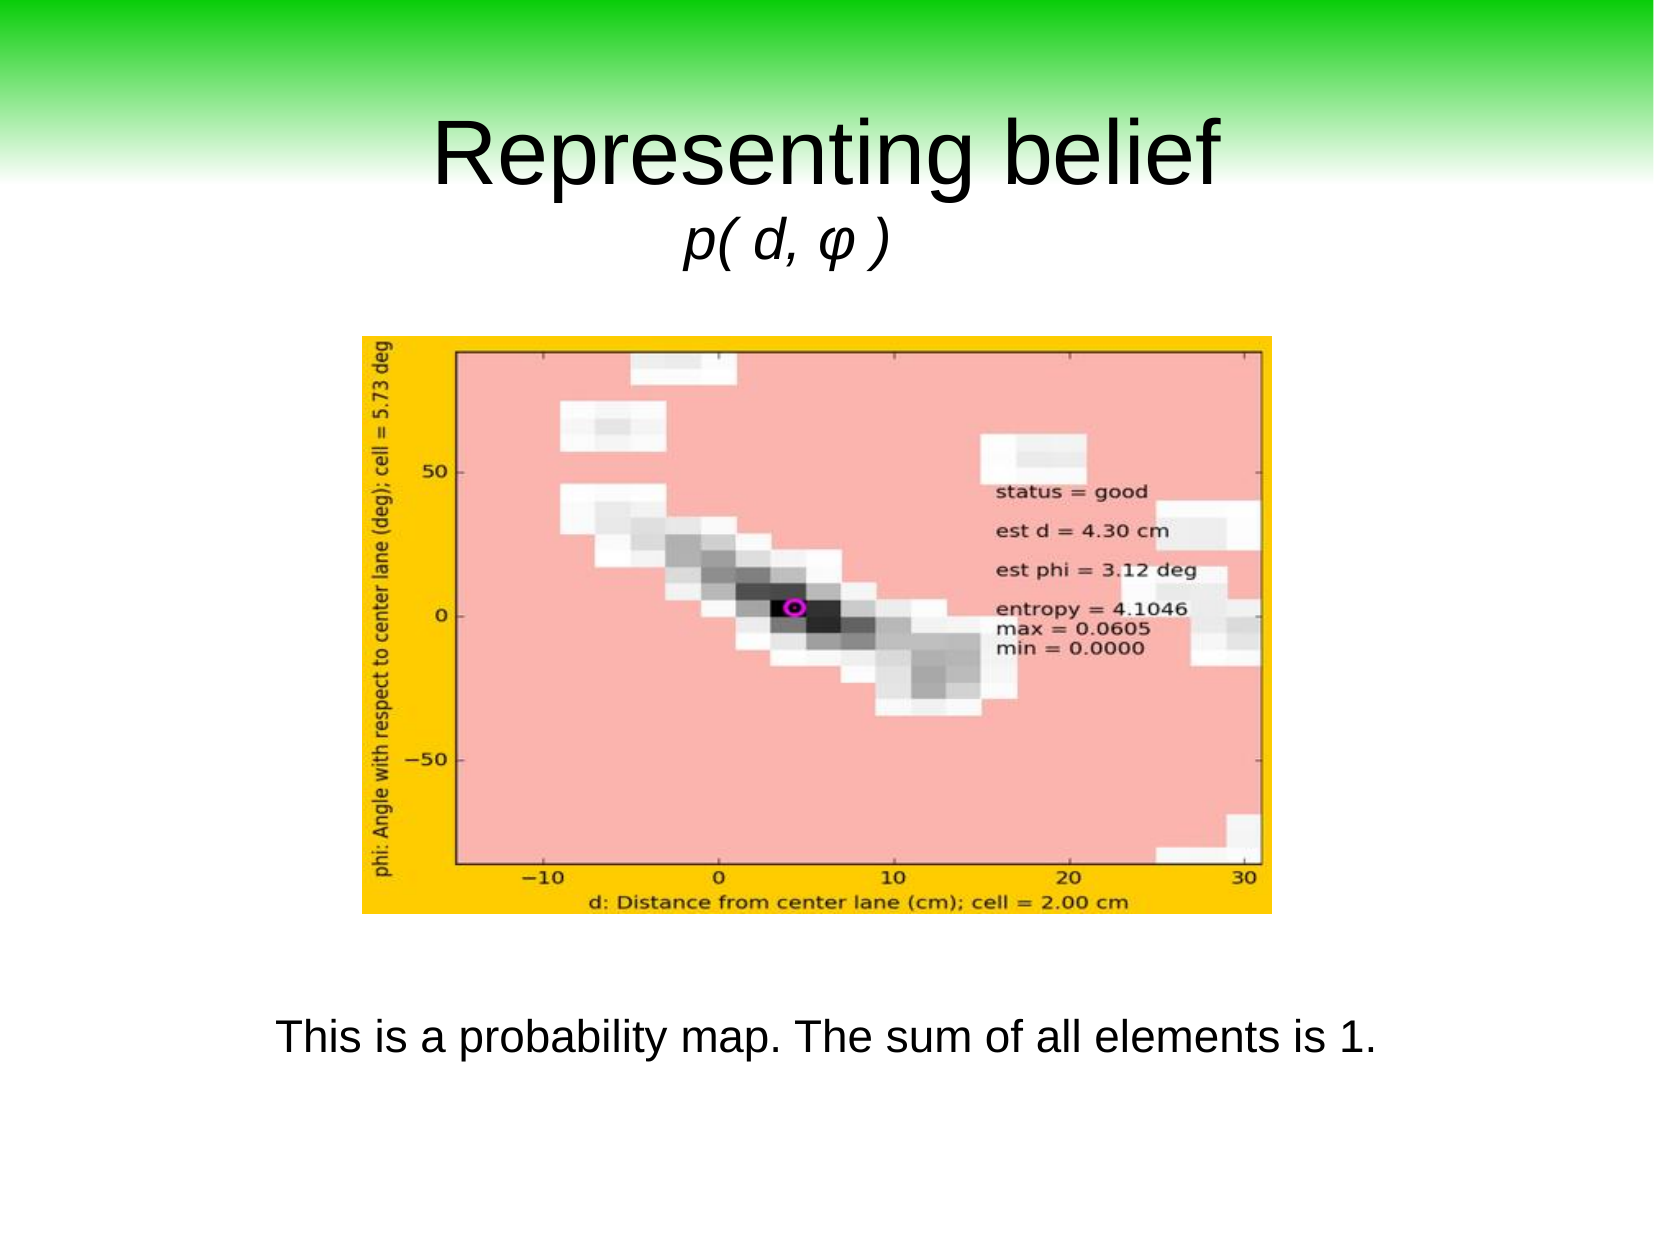

# Representing belief
p( d, φ )
This is a probability map. The sum of all elements is 1.